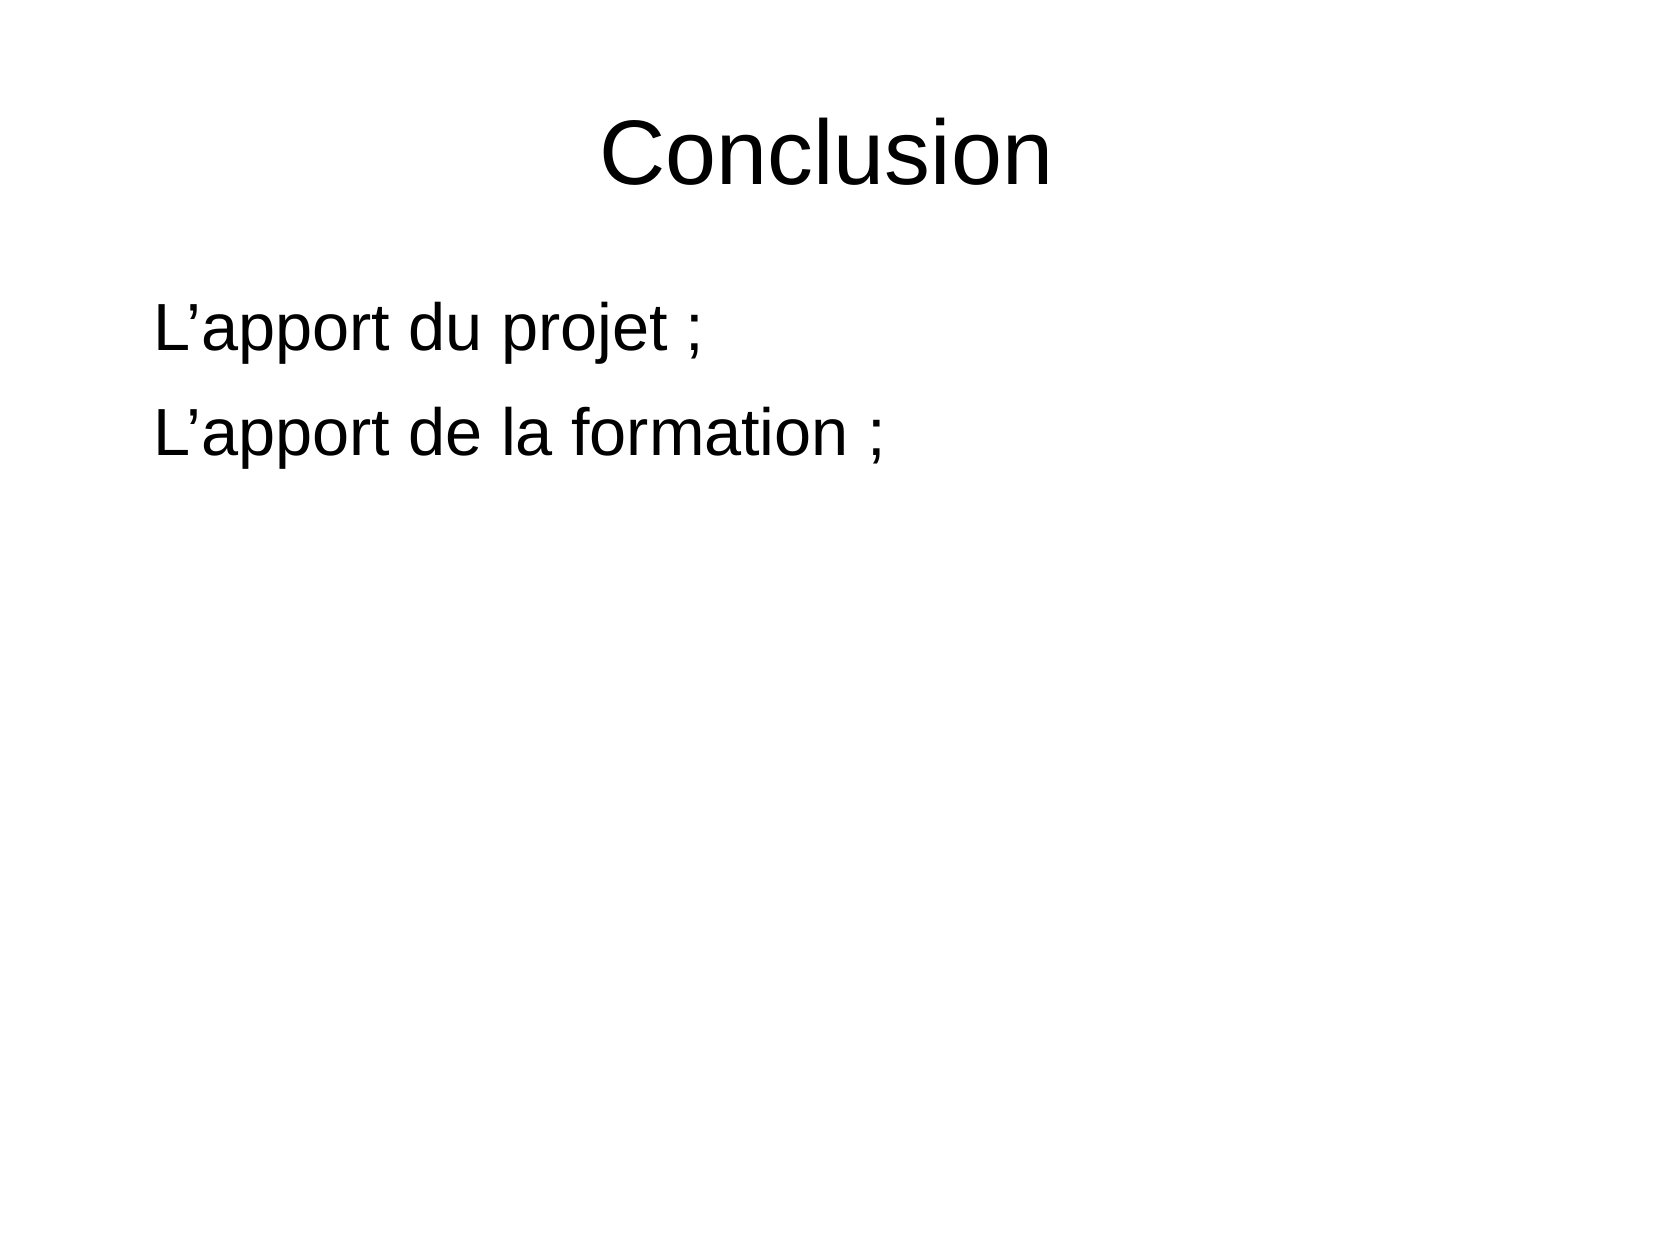

# Conclusion
L’apport du projet ;
L’apport de la formation ;